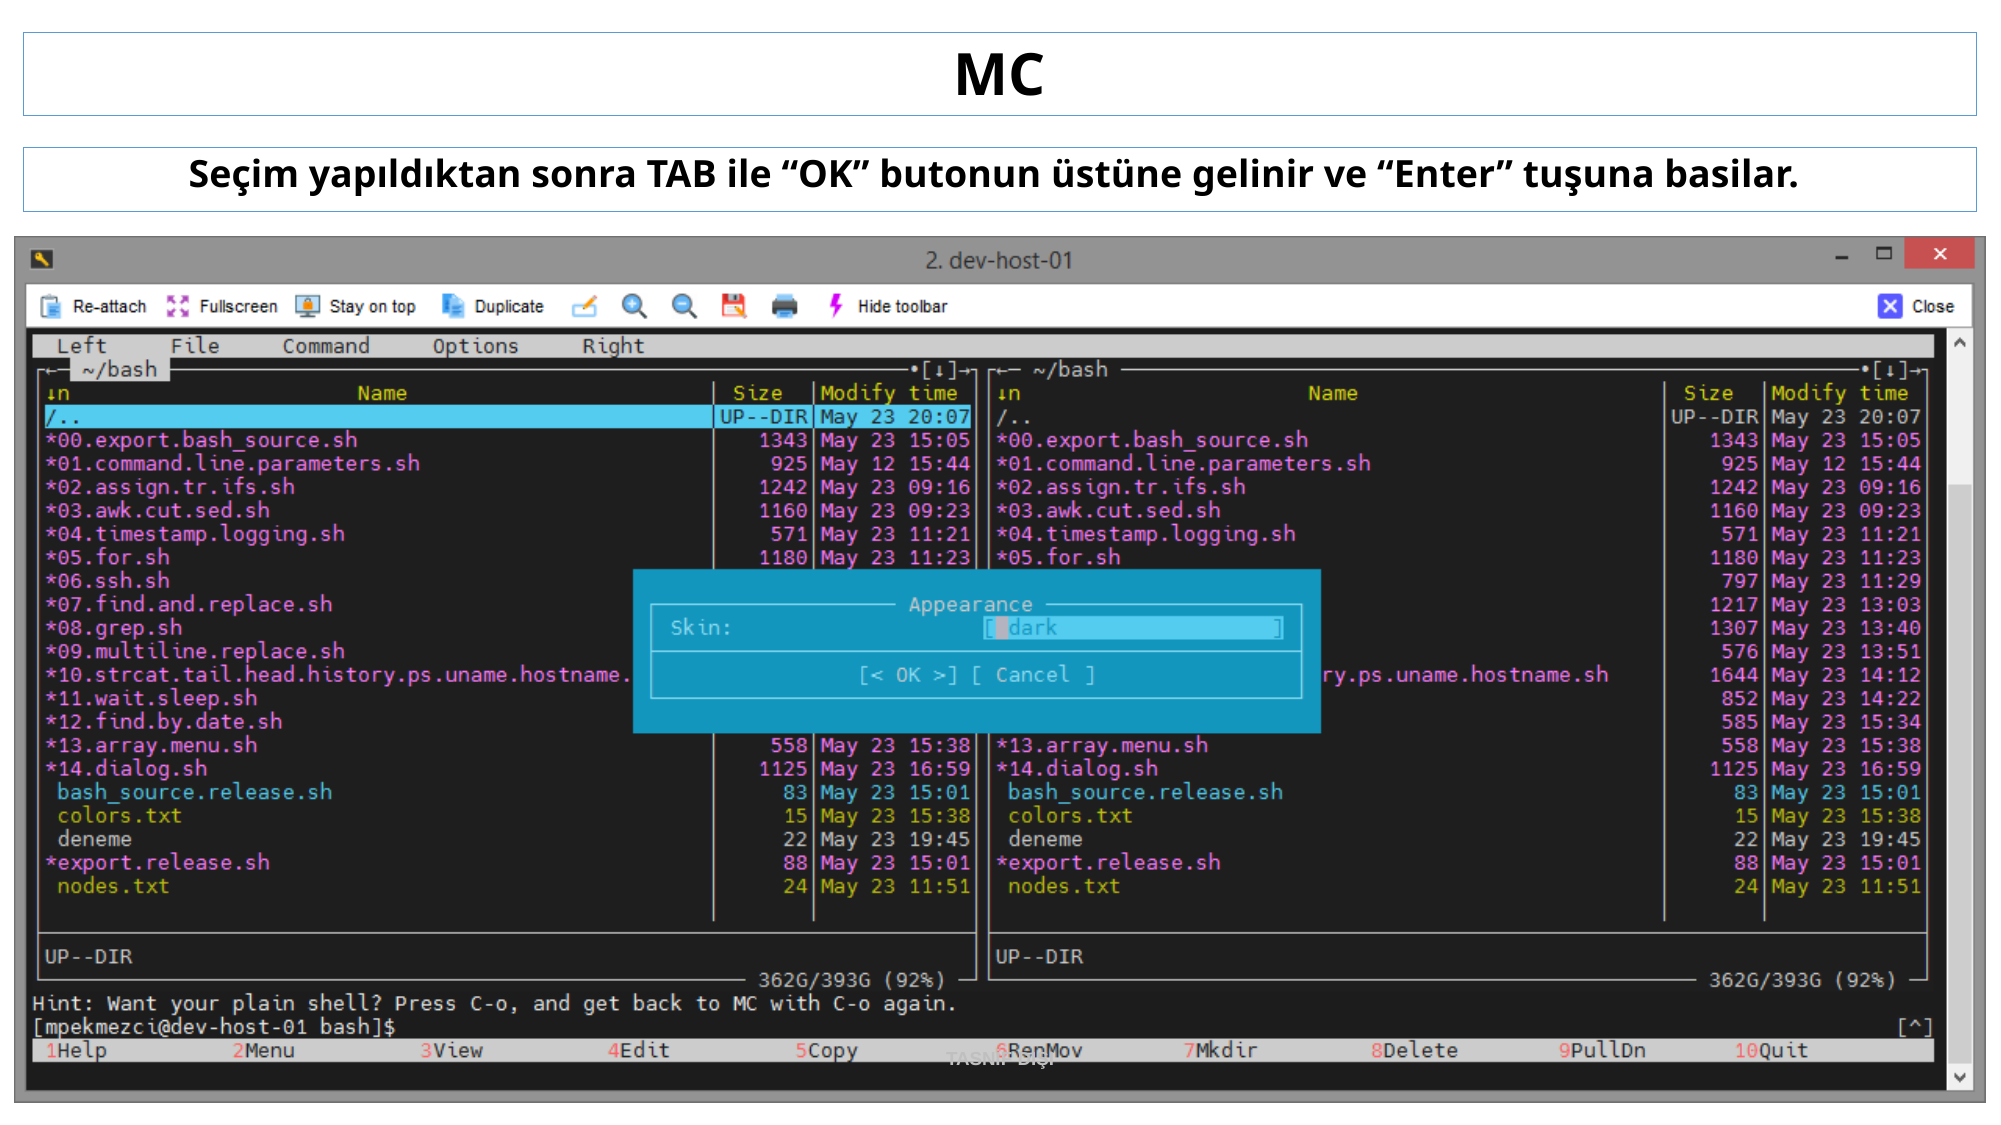

# MC
Seçim yapıldıktan sonra TAB ile “OK” butonun üstüne gelinir ve “Enter” tuşuna basilar.
TASNİF DIŞI